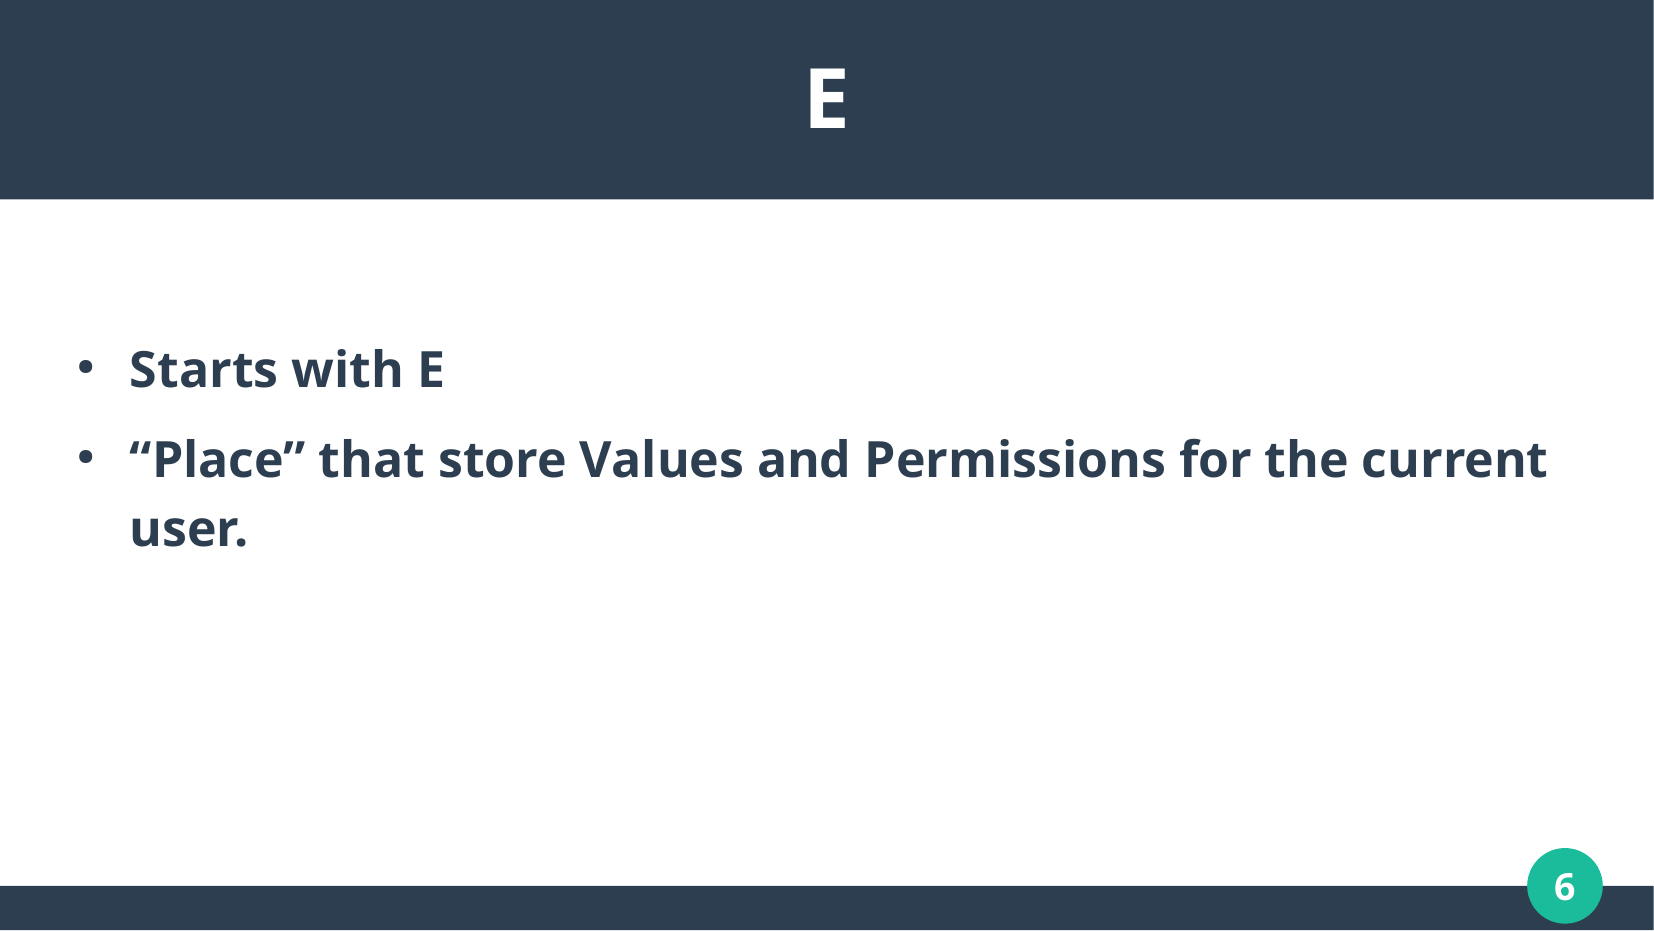

# E
Starts with E
“Place” that store Values and Permissions for the current user.